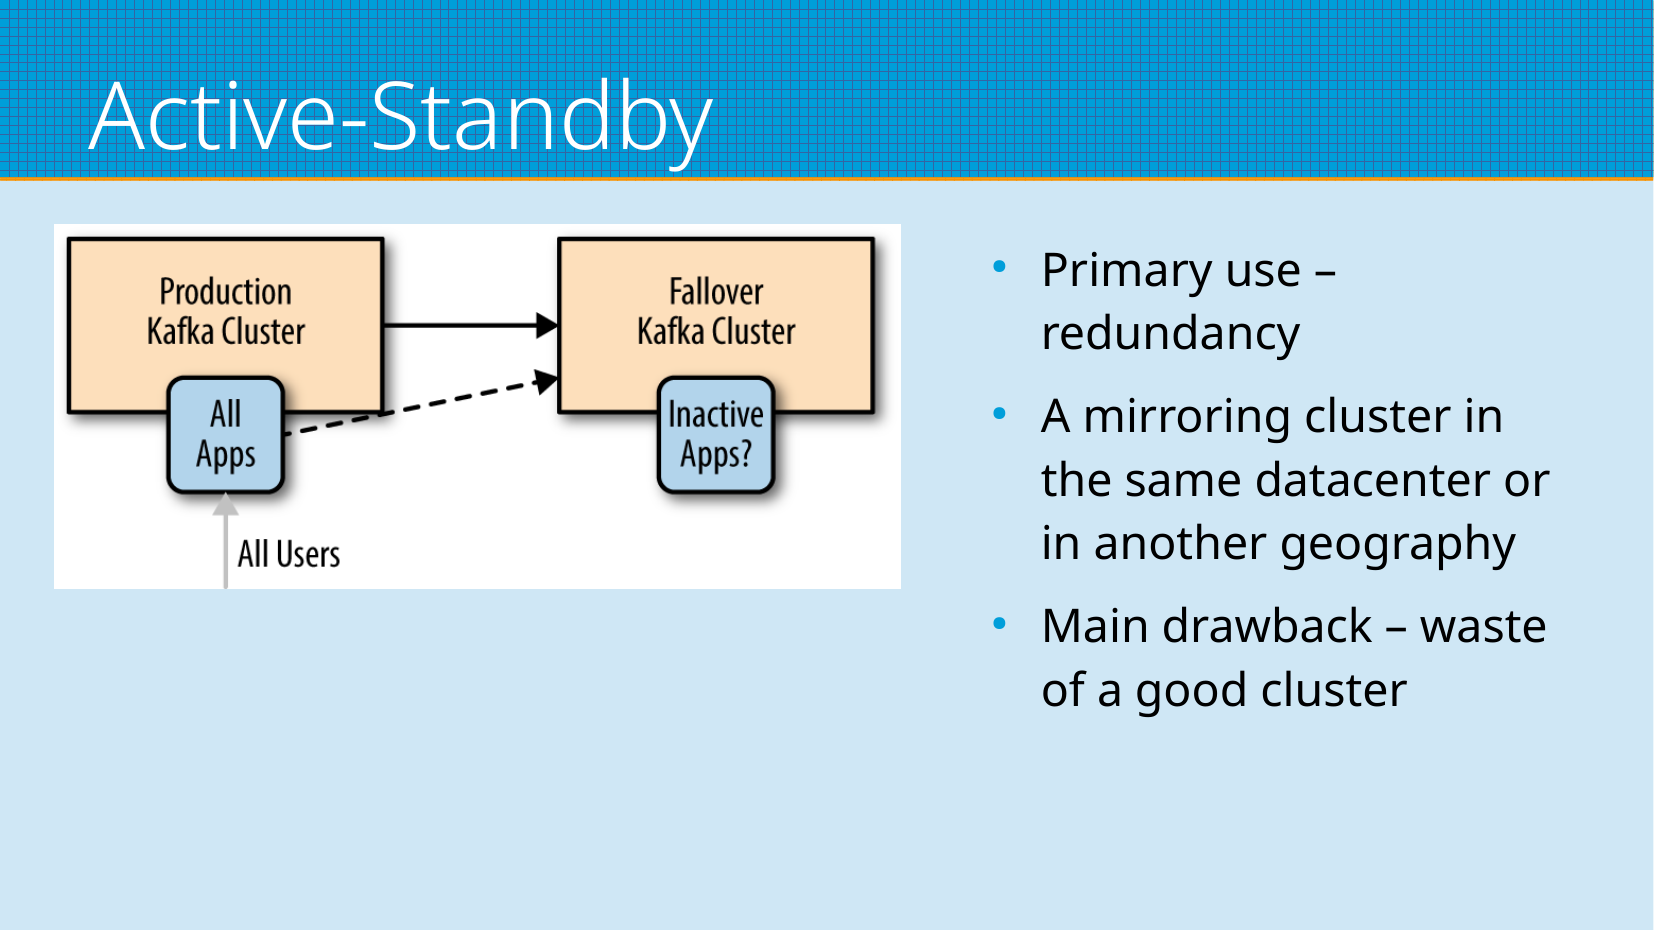

# Active-Standby
Primary use – redundancy
A mirroring cluster in the same datacenter or in another geography
Main drawback – waste of a good cluster